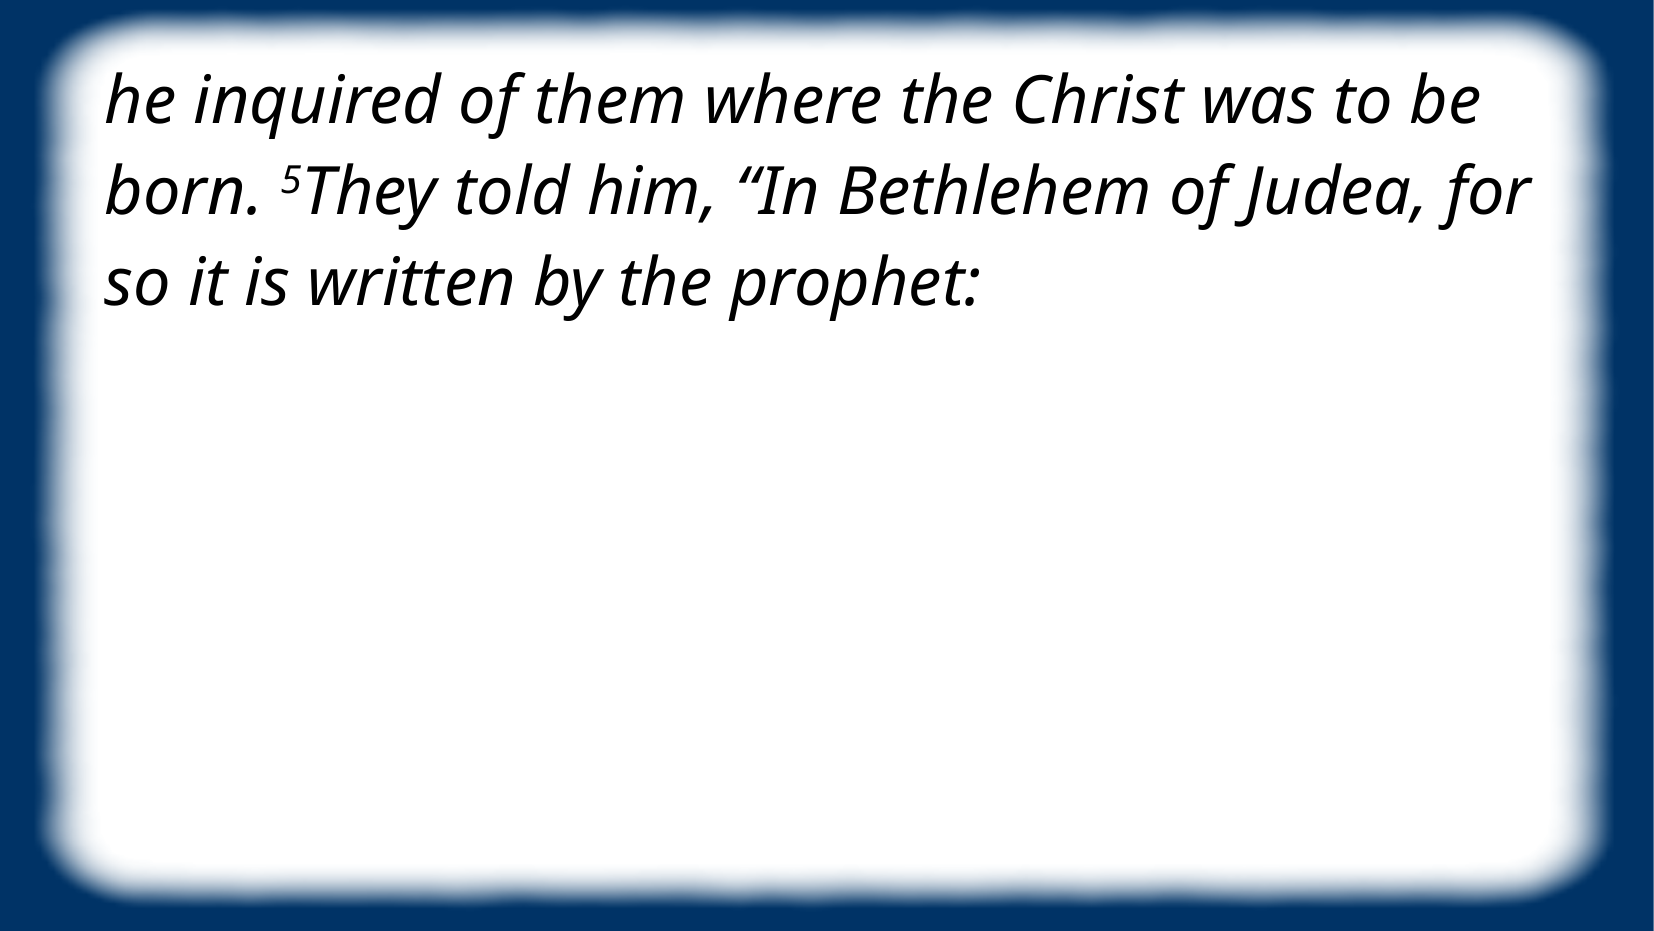

he inquired of them where the Christ was to be born. 5They told him, “In Bethlehem of Judea, for so it is written by the prophet: